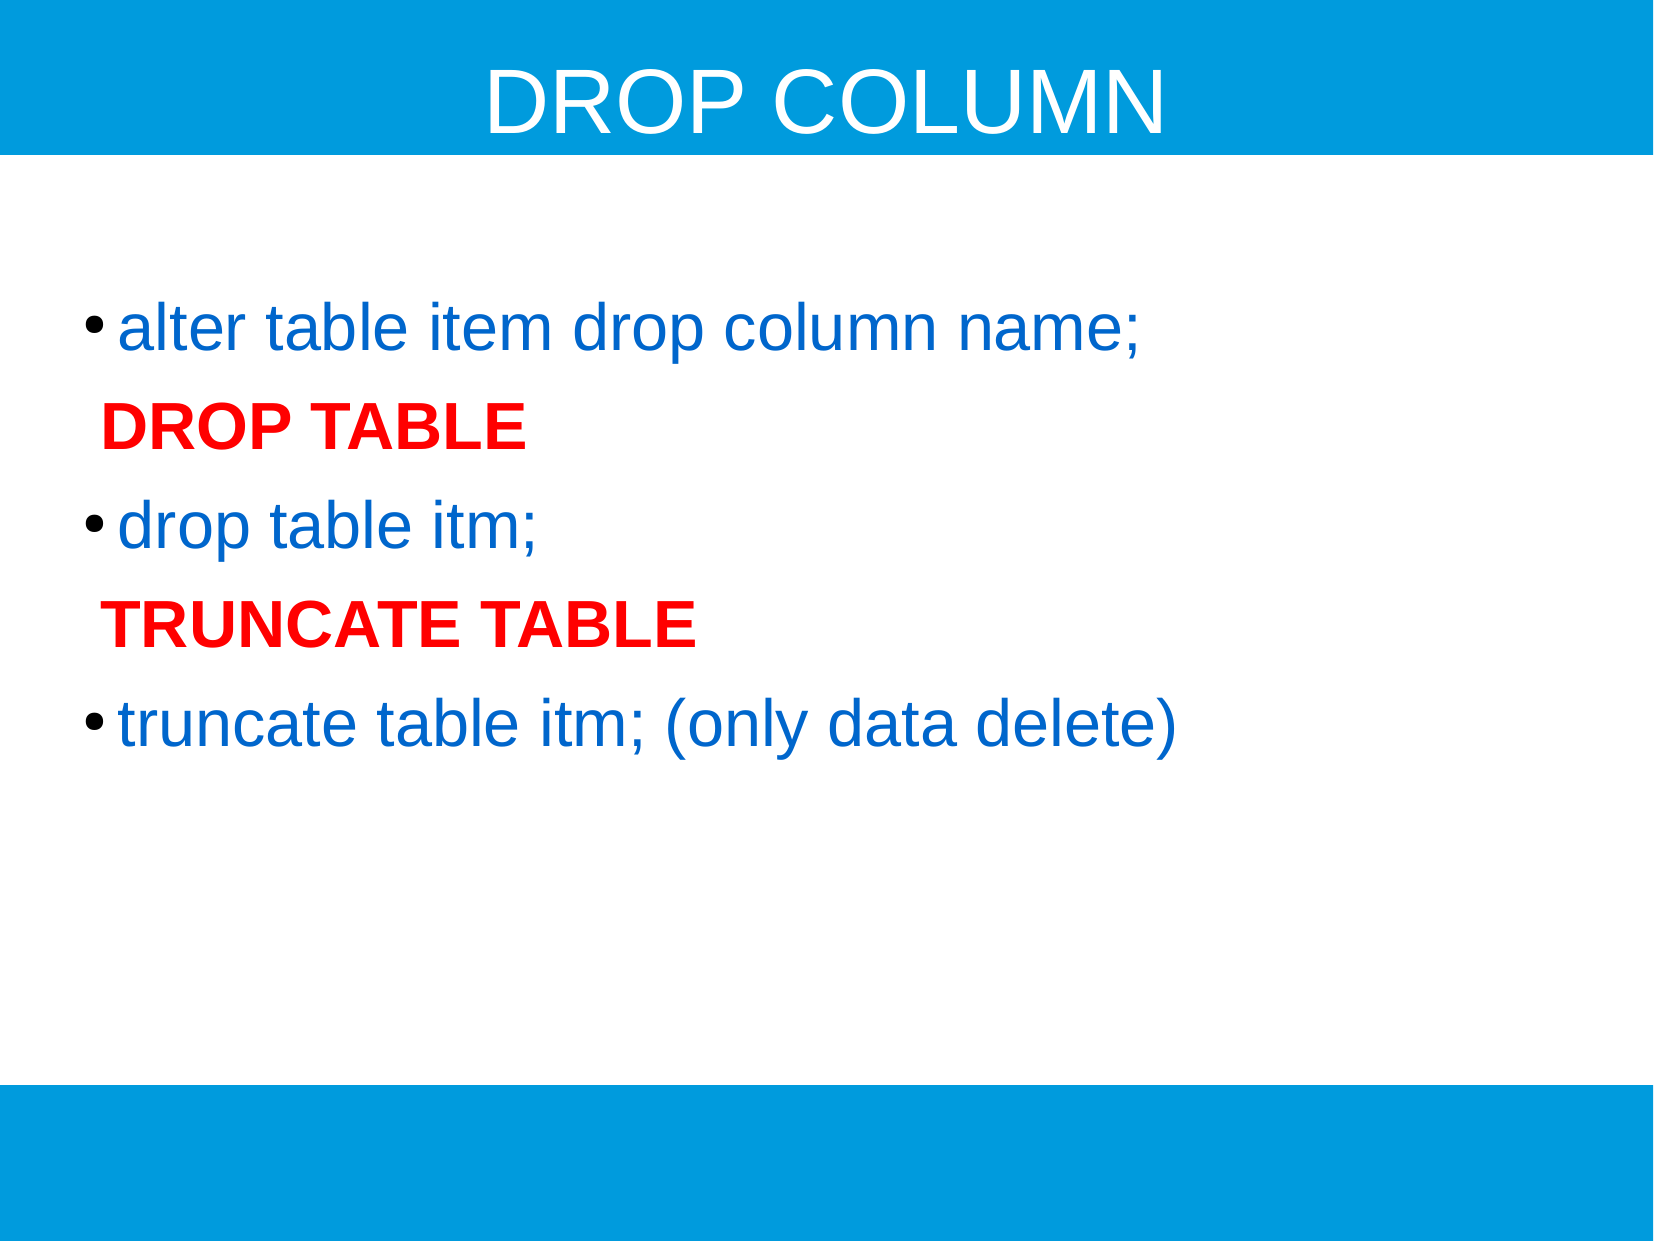

# DROP COLUMN
alter table item drop column name;
DROP TABLE
drop table itm;
TRUNCATE TABLE
truncate table itm; (only data delete)